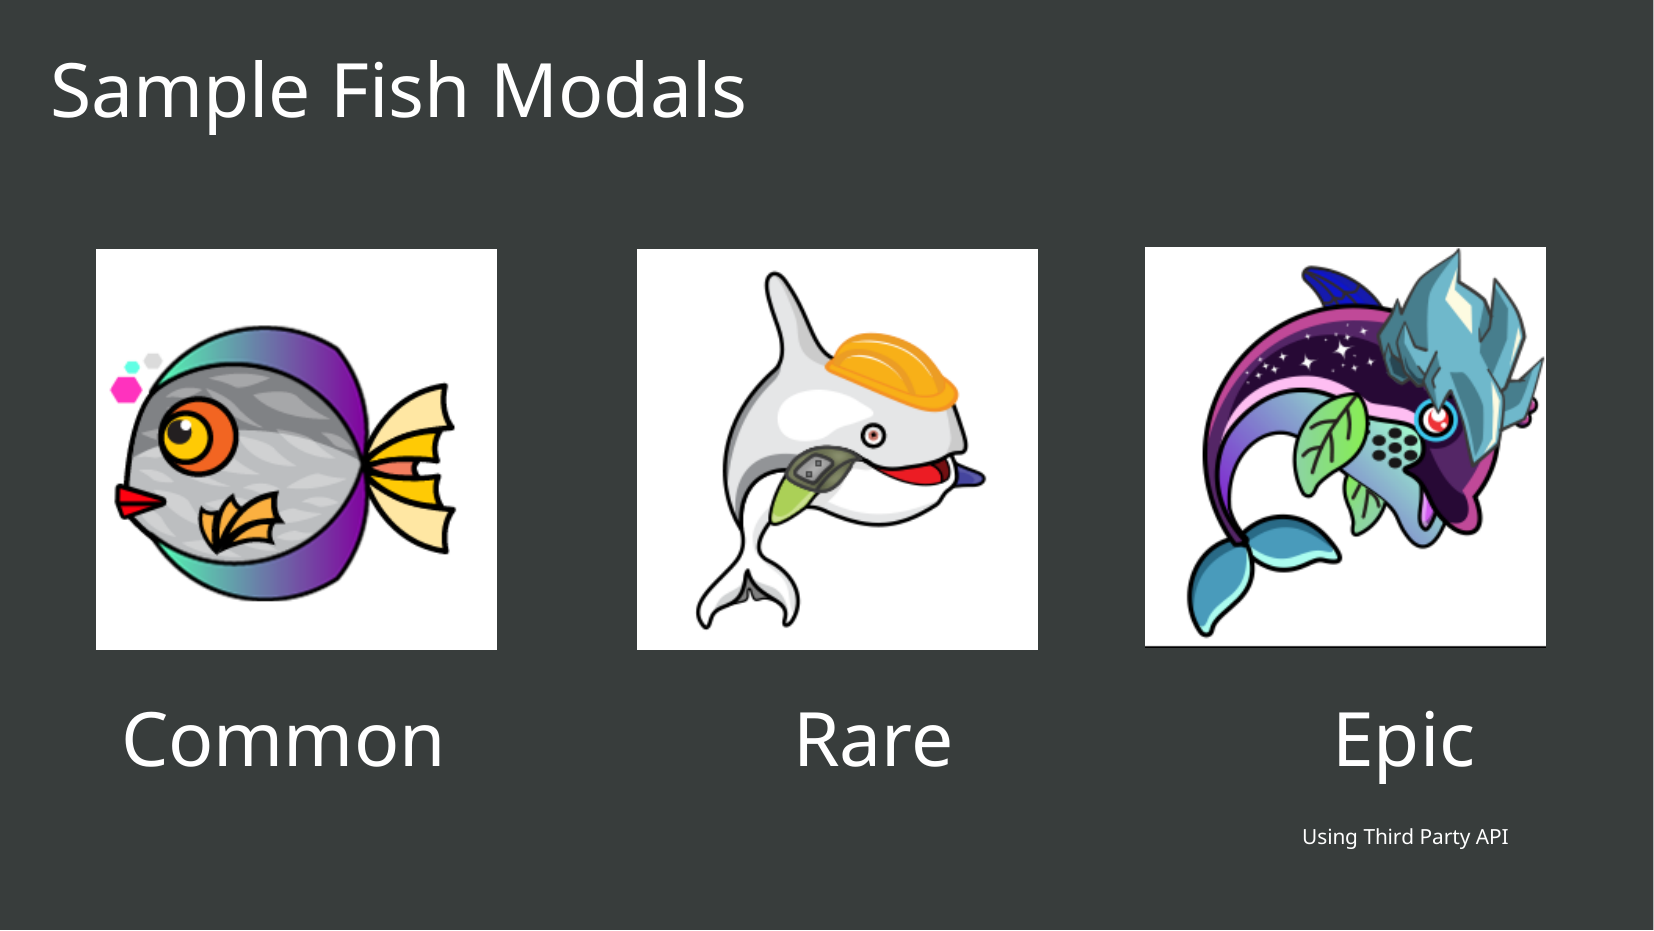

Sample Fish Modals
 Rare
Common
 Epic
Using Third Party API